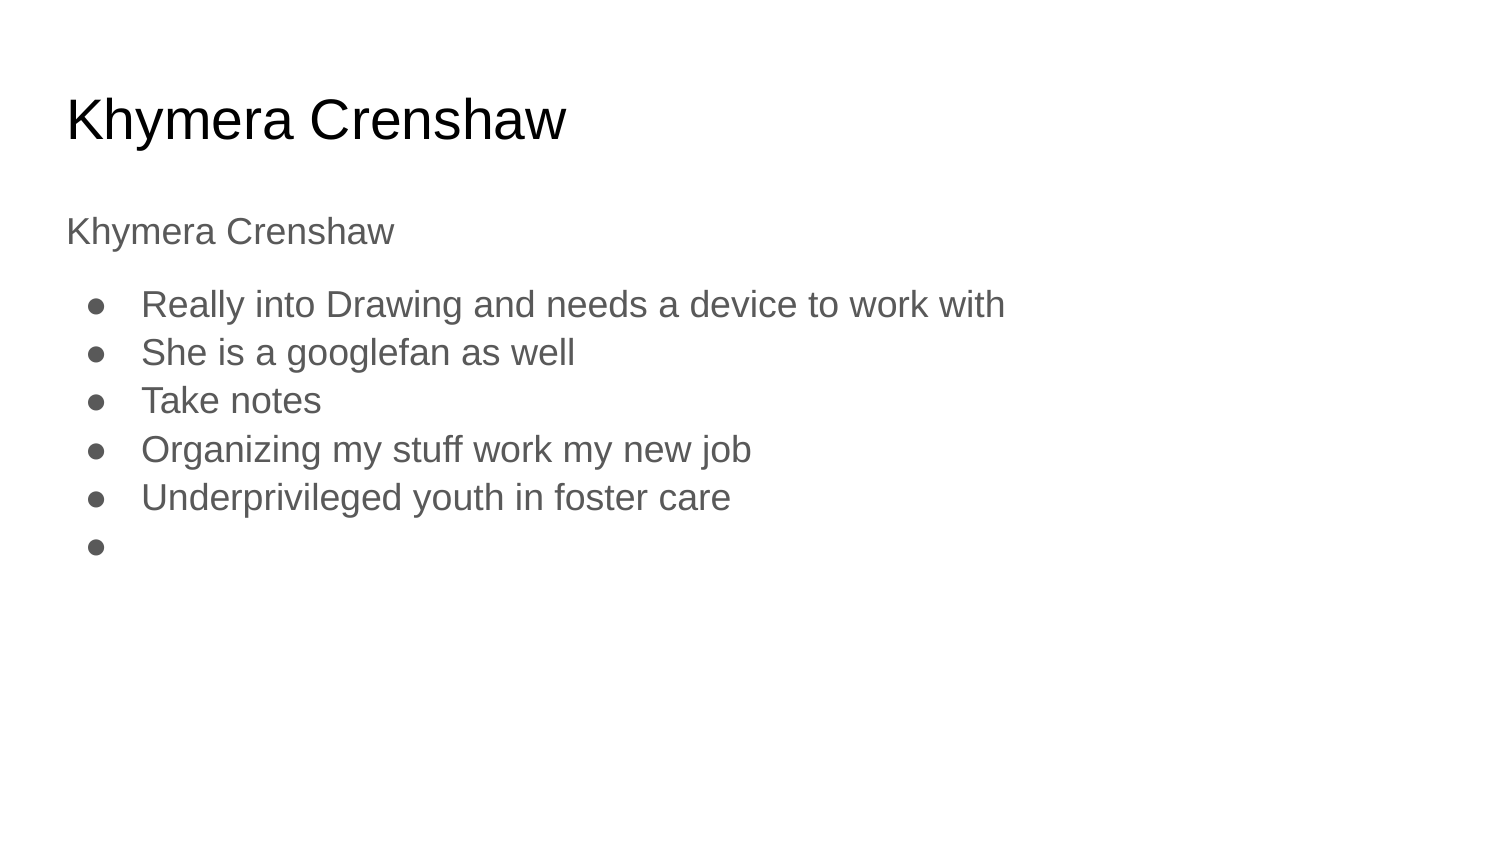

Khymera Crenshaw
Khymera Crenshaw
Really into Drawing and needs a device to work with
She is a googlefan as well
Take notes
Organizing my stuff work my new job
Underprivileged youth in foster care